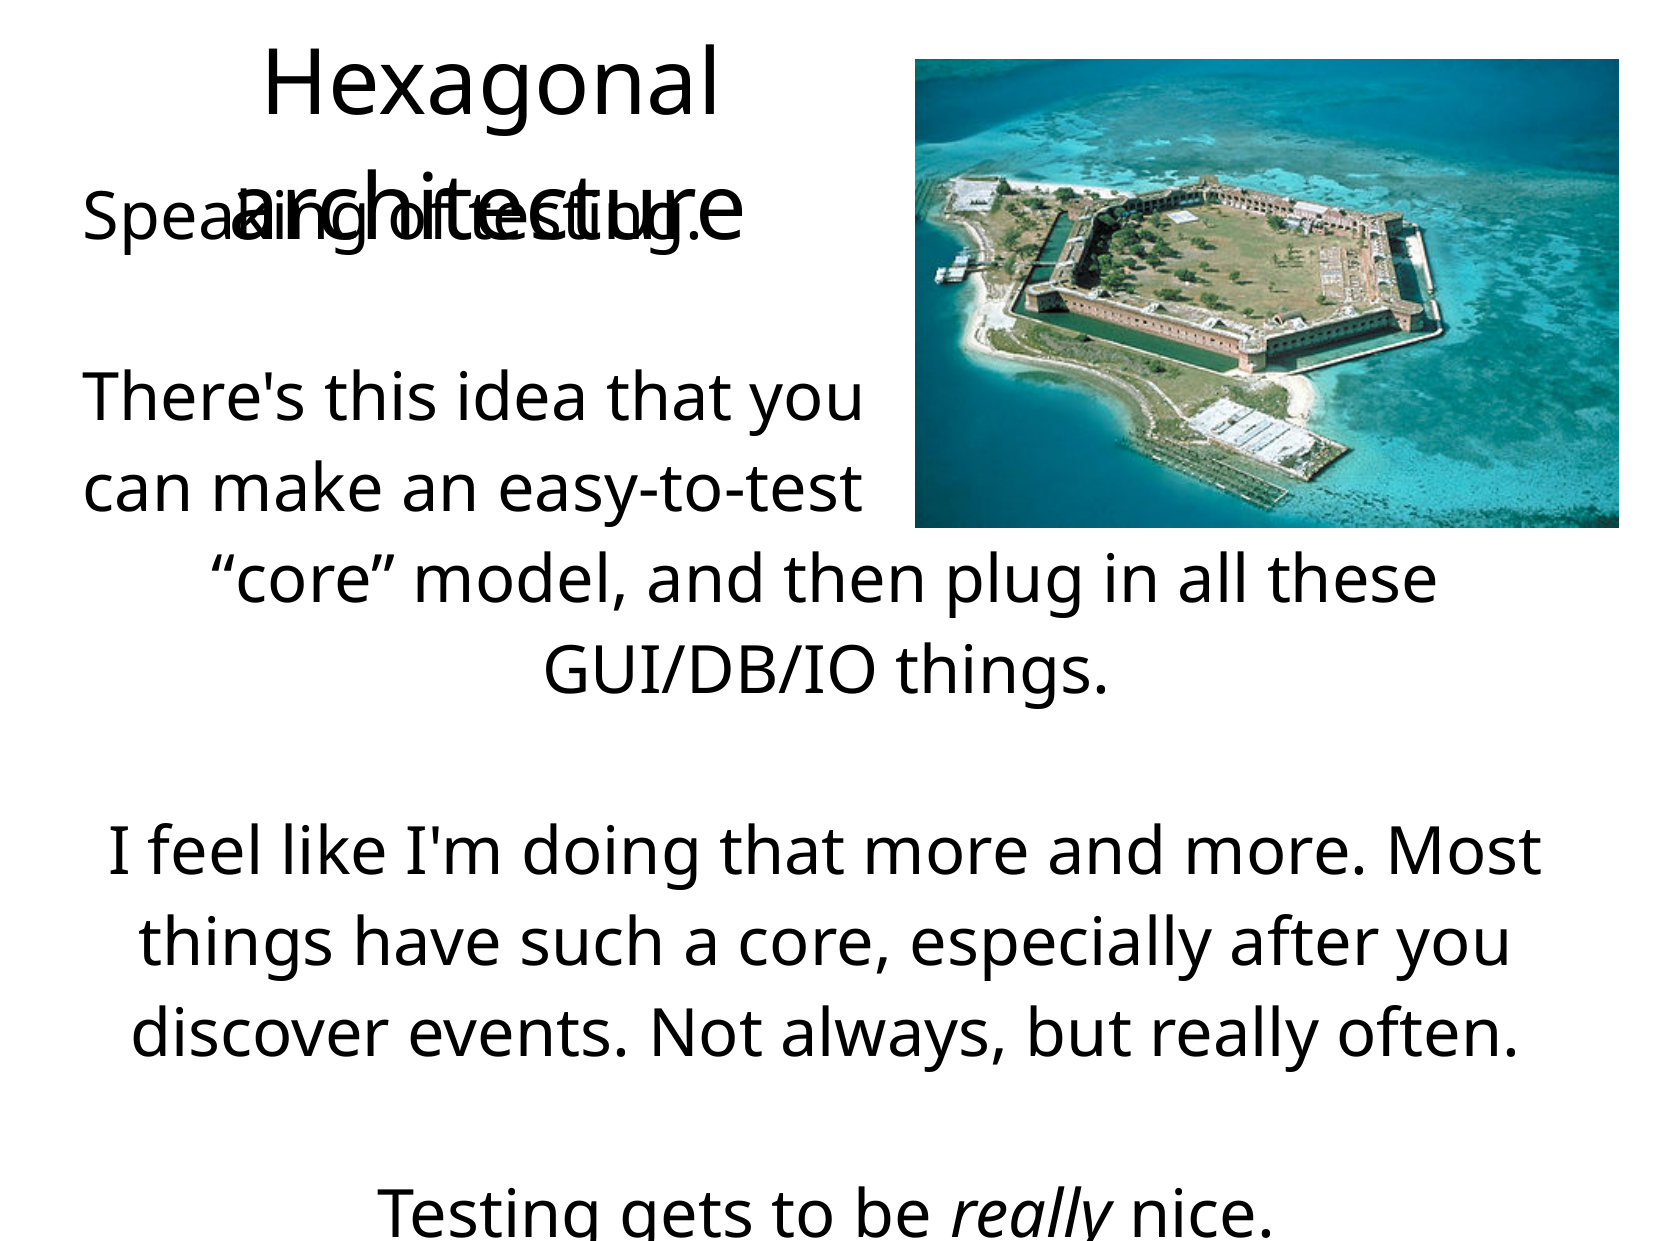

# Hexagonal architecture
Speaking of testing.
There's this idea that you
can make an easy-to-test
“core” model, and then plug in all these GUI/DB/IO things.
I feel like I'm doing that more and more. Most things have such a core, especially after you discover events. Not always, but really often.
Testing gets to be really nice.